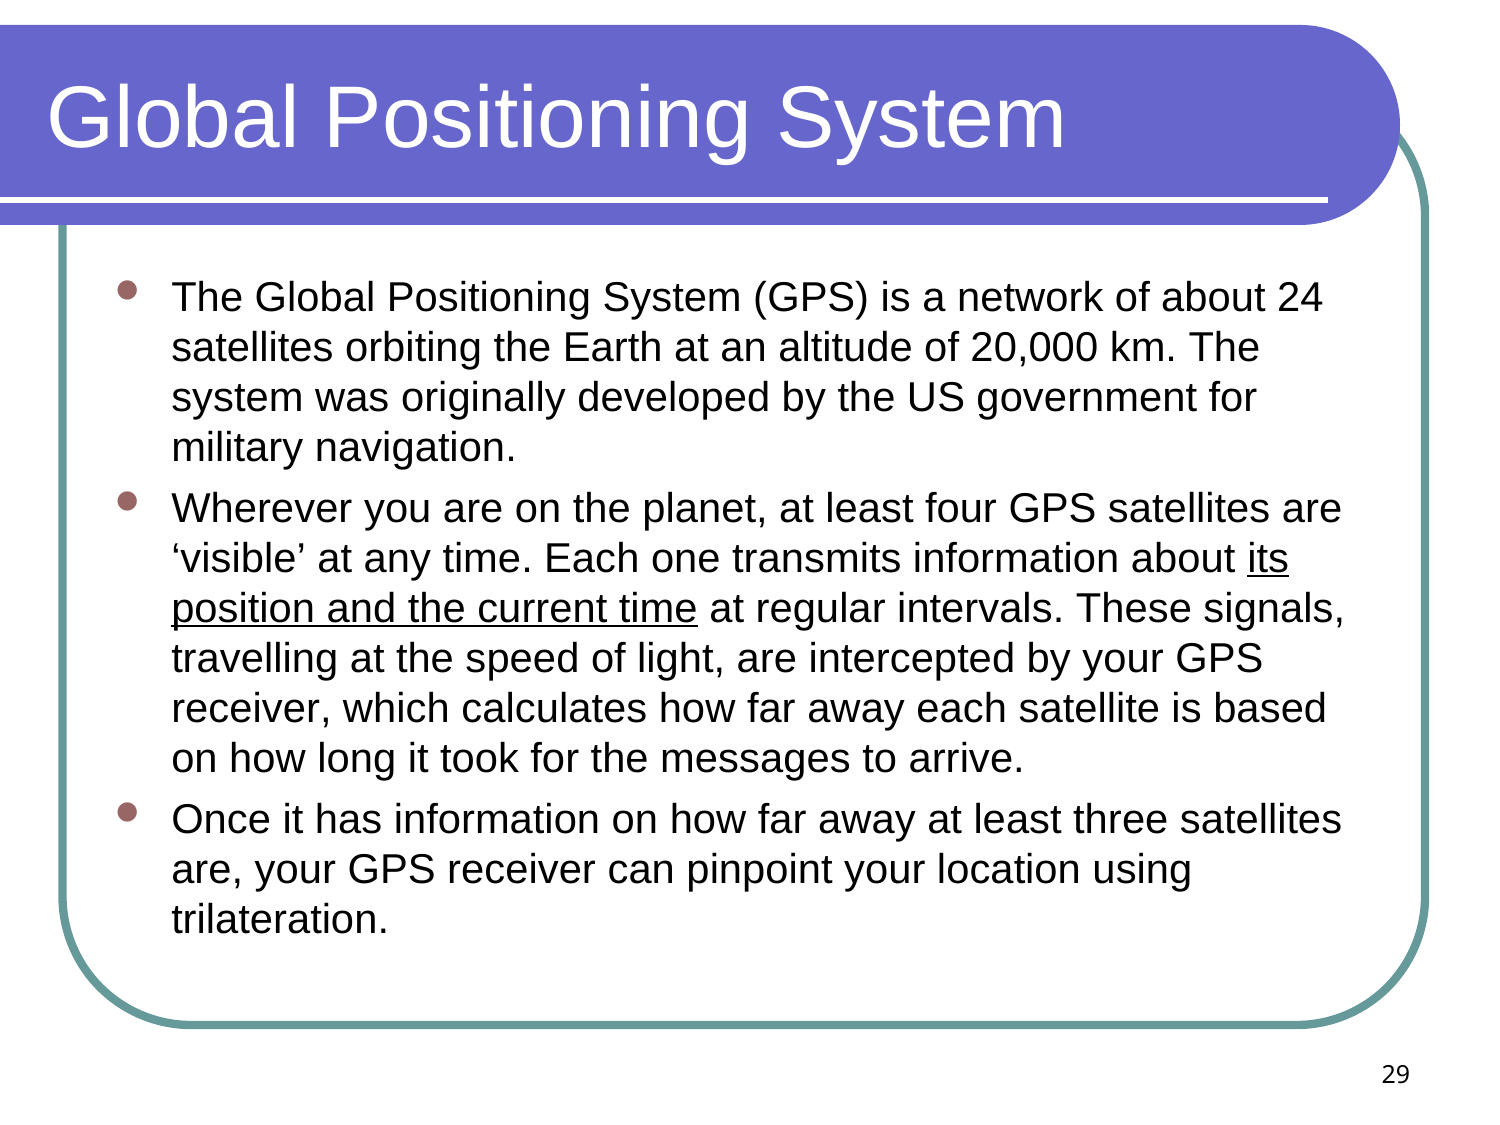

# Global Positioning System
The Global Positioning System (GPS) is a network of about 24 satellites orbiting the Earth at an altitude of 20,000 km. The system was originally developed by the US government for military navigation.
Wherever you are on the planet, at least four GPS satellites are ‘visible’ at any time. Each one transmits information about its position and the current time at regular intervals. These signals, travelling at the speed of light, are intercepted by your GPS receiver, which calculates how far away each satellite is based on how long it took for the messages to arrive.
Once it has information on how far away at least three satellites are, your GPS receiver can pinpoint your location using trilateration.